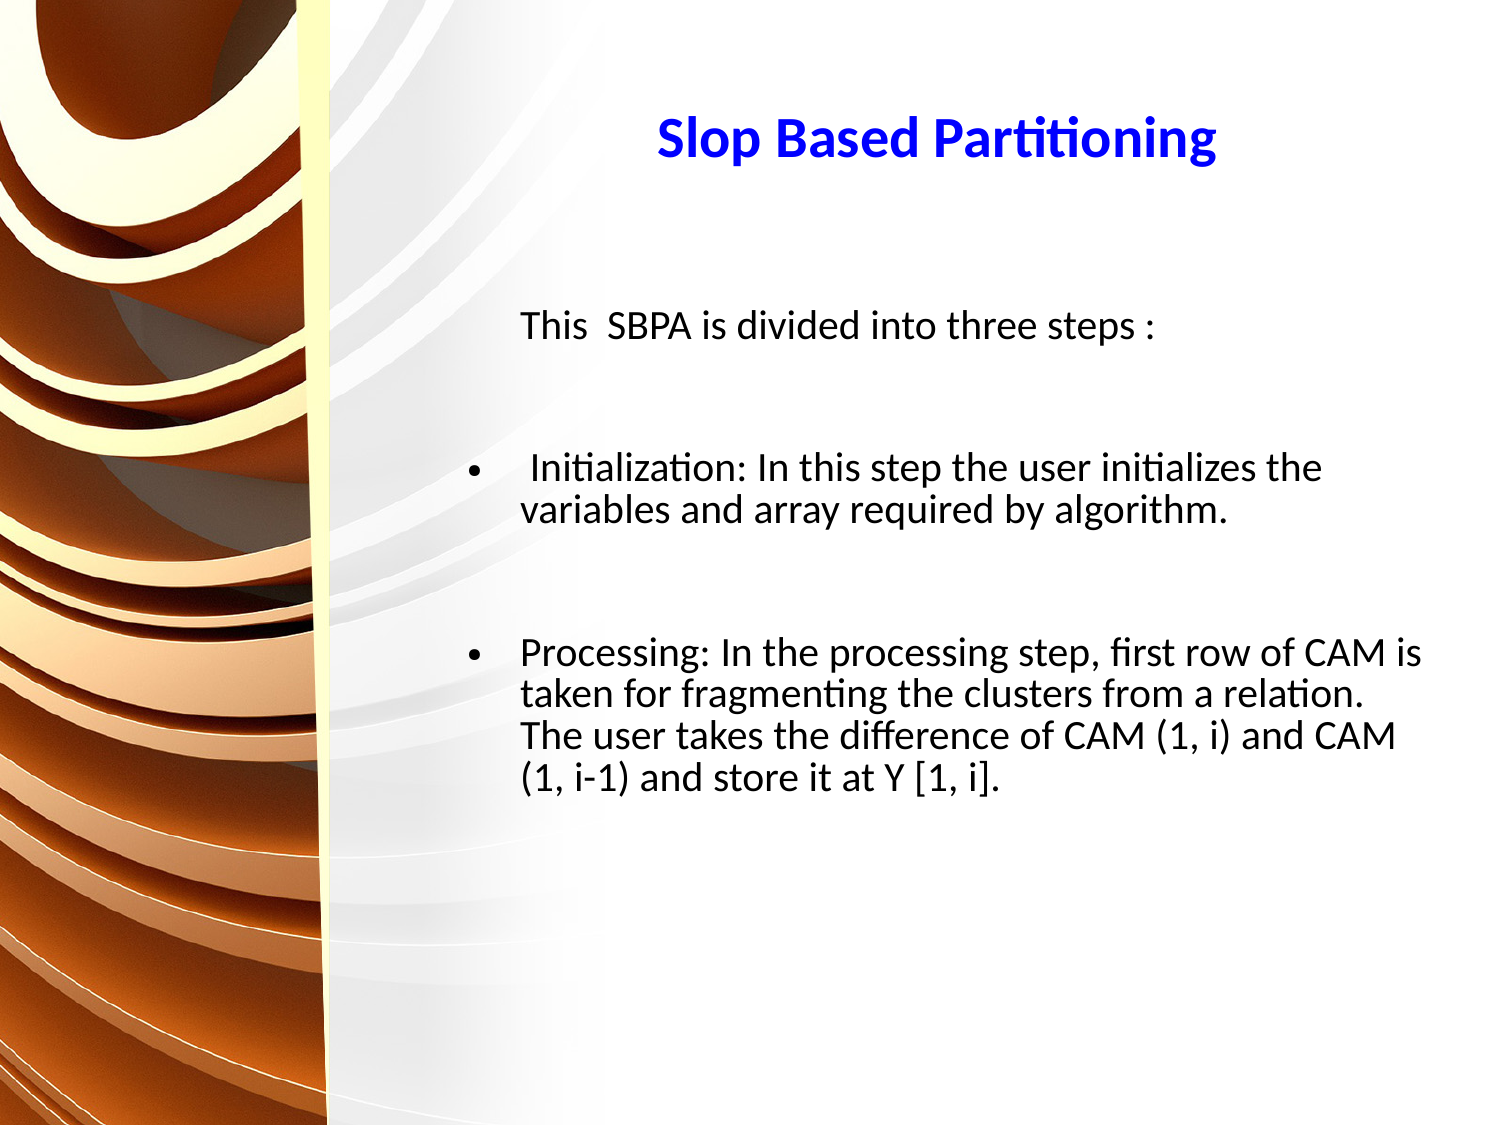

# Slop Based Partitioning
This SBPA is divided into three steps :
 Initialization: In this step the user initializes the variables and array required by algorithm.
Processing: In the processing step, first row of CAM is taken for fragmenting the clusters from a relation. The user takes the difference of CAM (1, i) and CAM (1, i-1) and store it at Y [1, i].